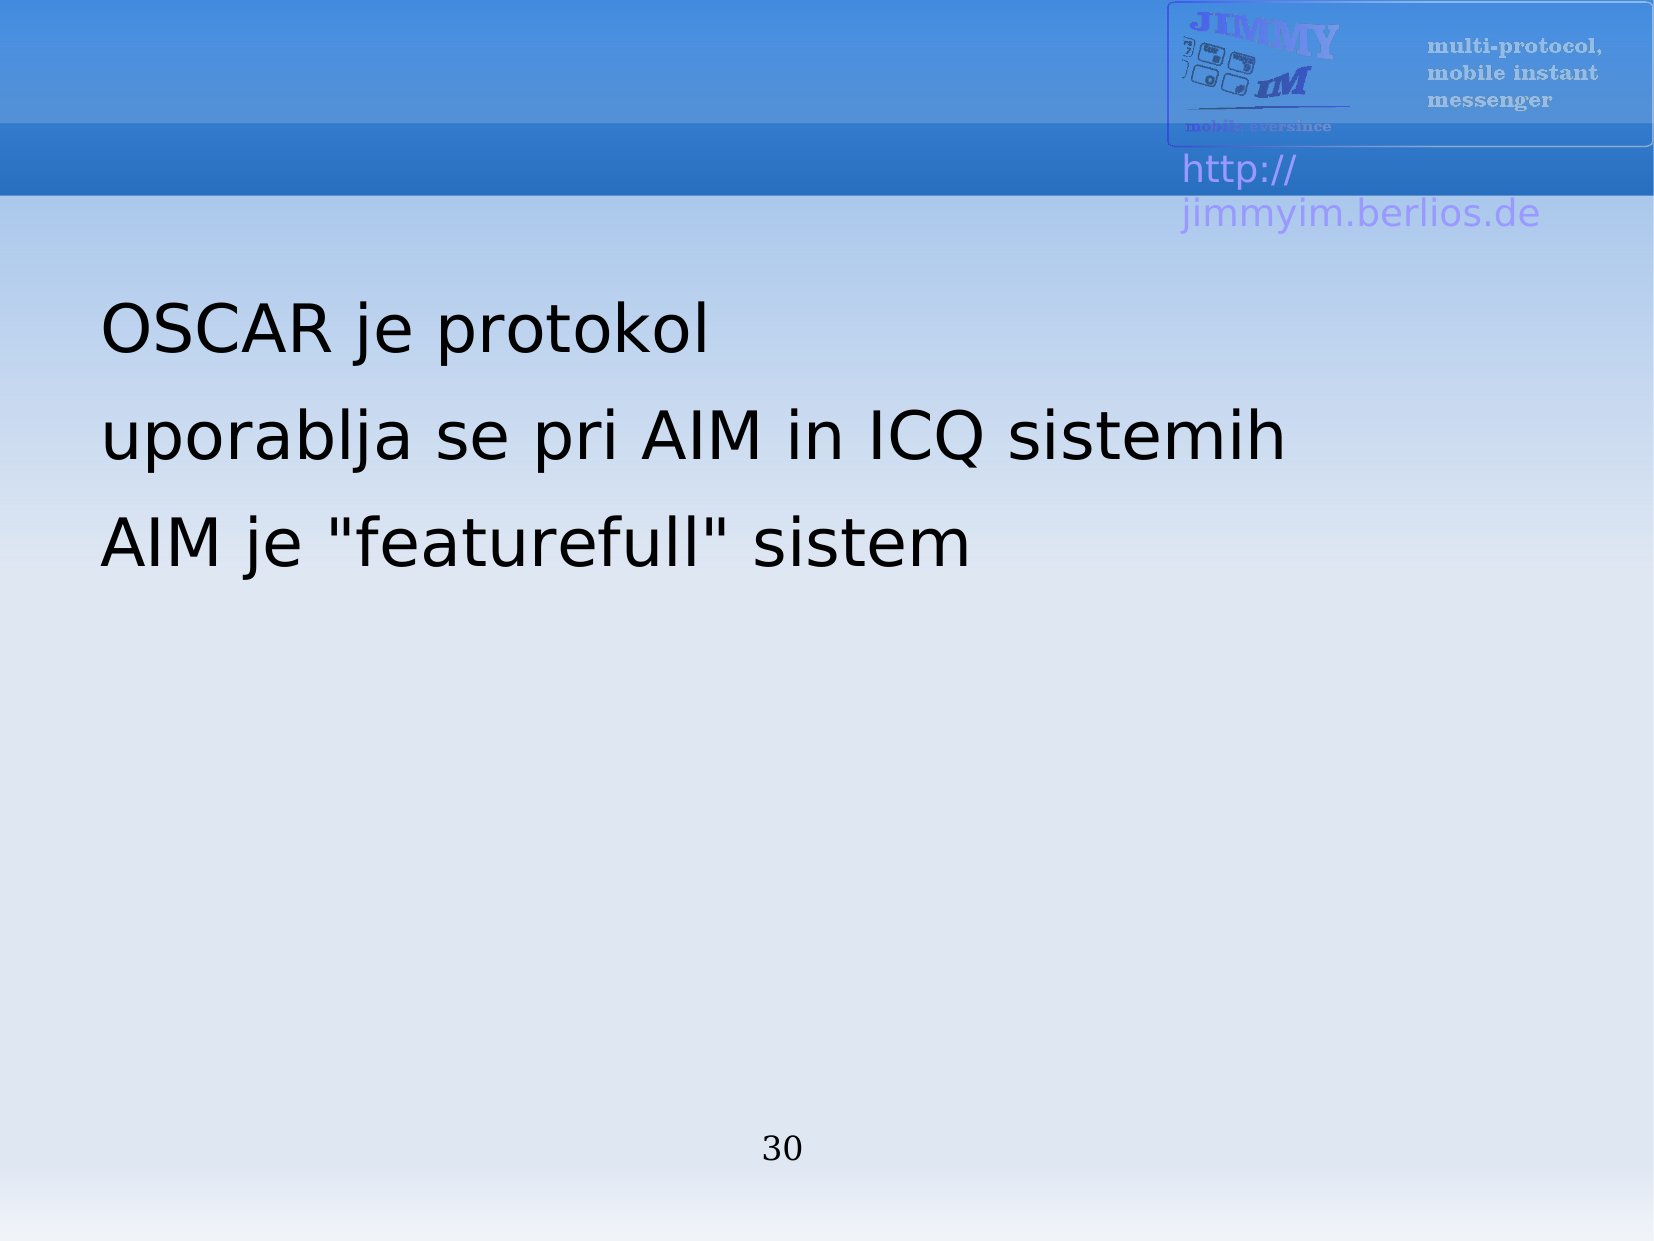

#
OSCAR je protokol
uporablja se pri AIM in ICQ sistemih
AIM je "featurefull" sistem
30